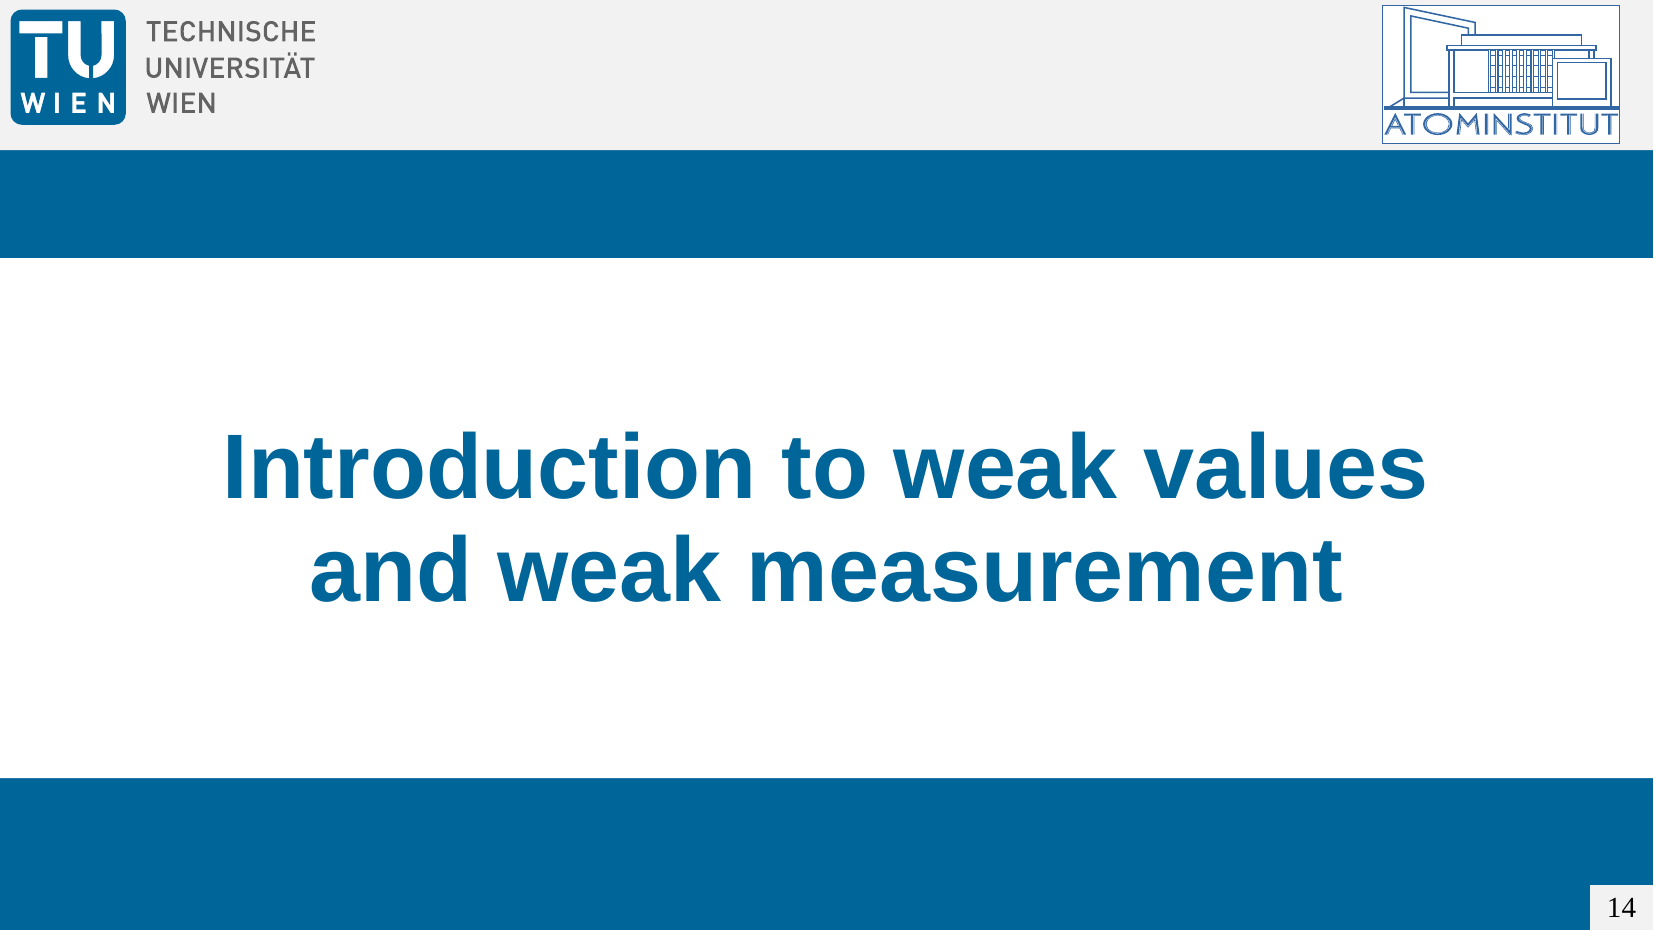

# Introduction to weak values and weak measurement